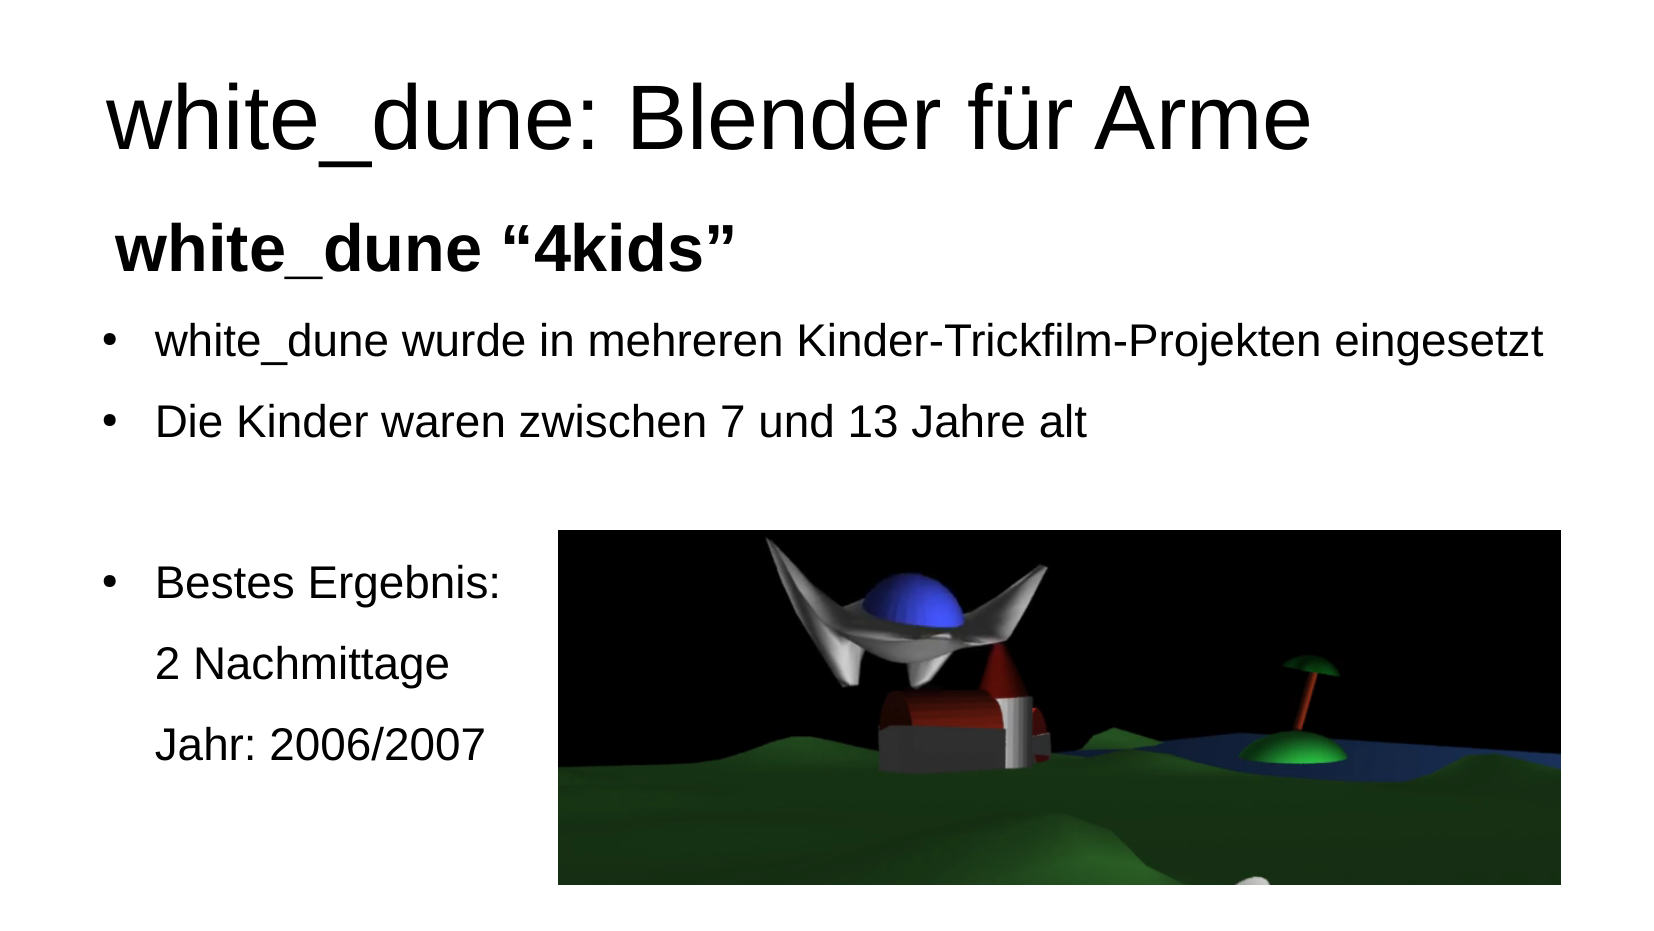

# white_dune: Blender für Arme
white_dune “4kids”
white_dune wurde in mehreren Kinder-Trickfilm-Projekten eingesetzt
Die Kinder waren zwischen 7 und 13 Jahre alt
Bestes Ergebnis:
2 Nachmittage
Jahr: 2006/2007